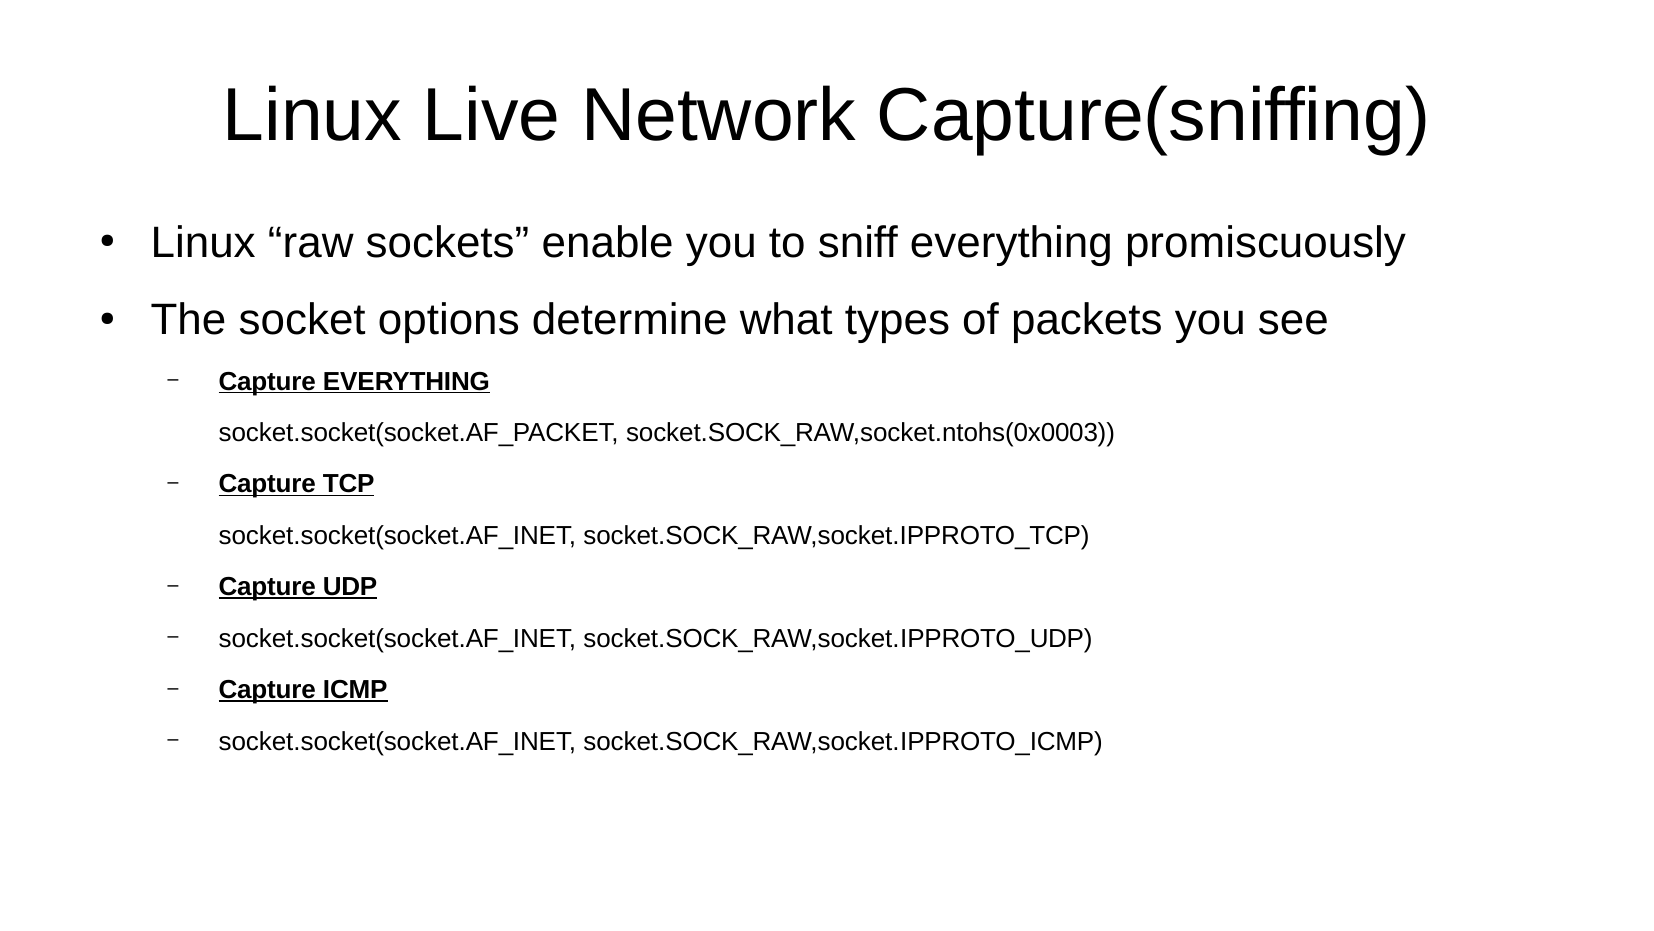

# Linux Live Network Capture(sniffing)
Linux “raw sockets” enable you to sniff everything promiscuously
The socket options determine what types of packets you see
Capture EVERYTHING
socket.socket(socket.AF_PACKET, socket.SOCK_RAW,socket.ntohs(0x0003))
Capture TCP
socket.socket(socket.AF_INET, socket.SOCK_RAW,socket.IPPROTO_TCP)
Capture UDP
socket.socket(socket.AF_INET, socket.SOCK_RAW,socket.IPPROTO_UDP)
Capture ICMP
socket.socket(socket.AF_INET, socket.SOCK_RAW,socket.IPPROTO_ICMP)